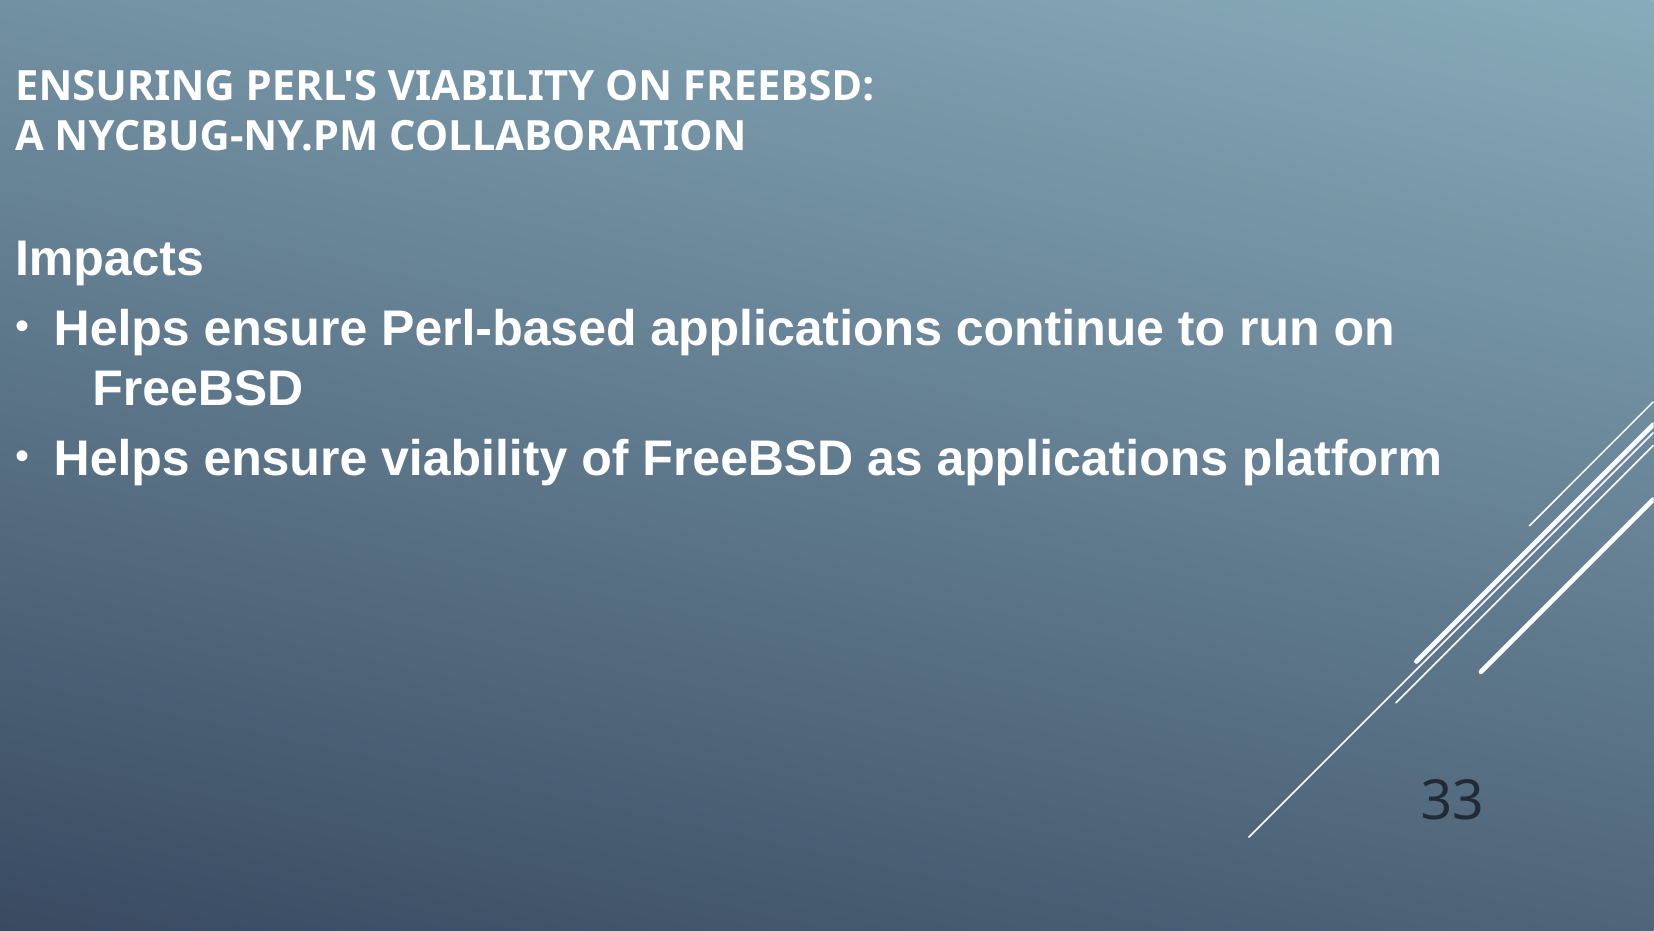

# Ensuring Perl's Viability on FreeBSD: A NYCBUG-NY.PM Collaboration
Impacts
Helps ensure Perl-based applications continue to run on FreeBSD
Helps ensure viability of FreeBSD as applications platform
33